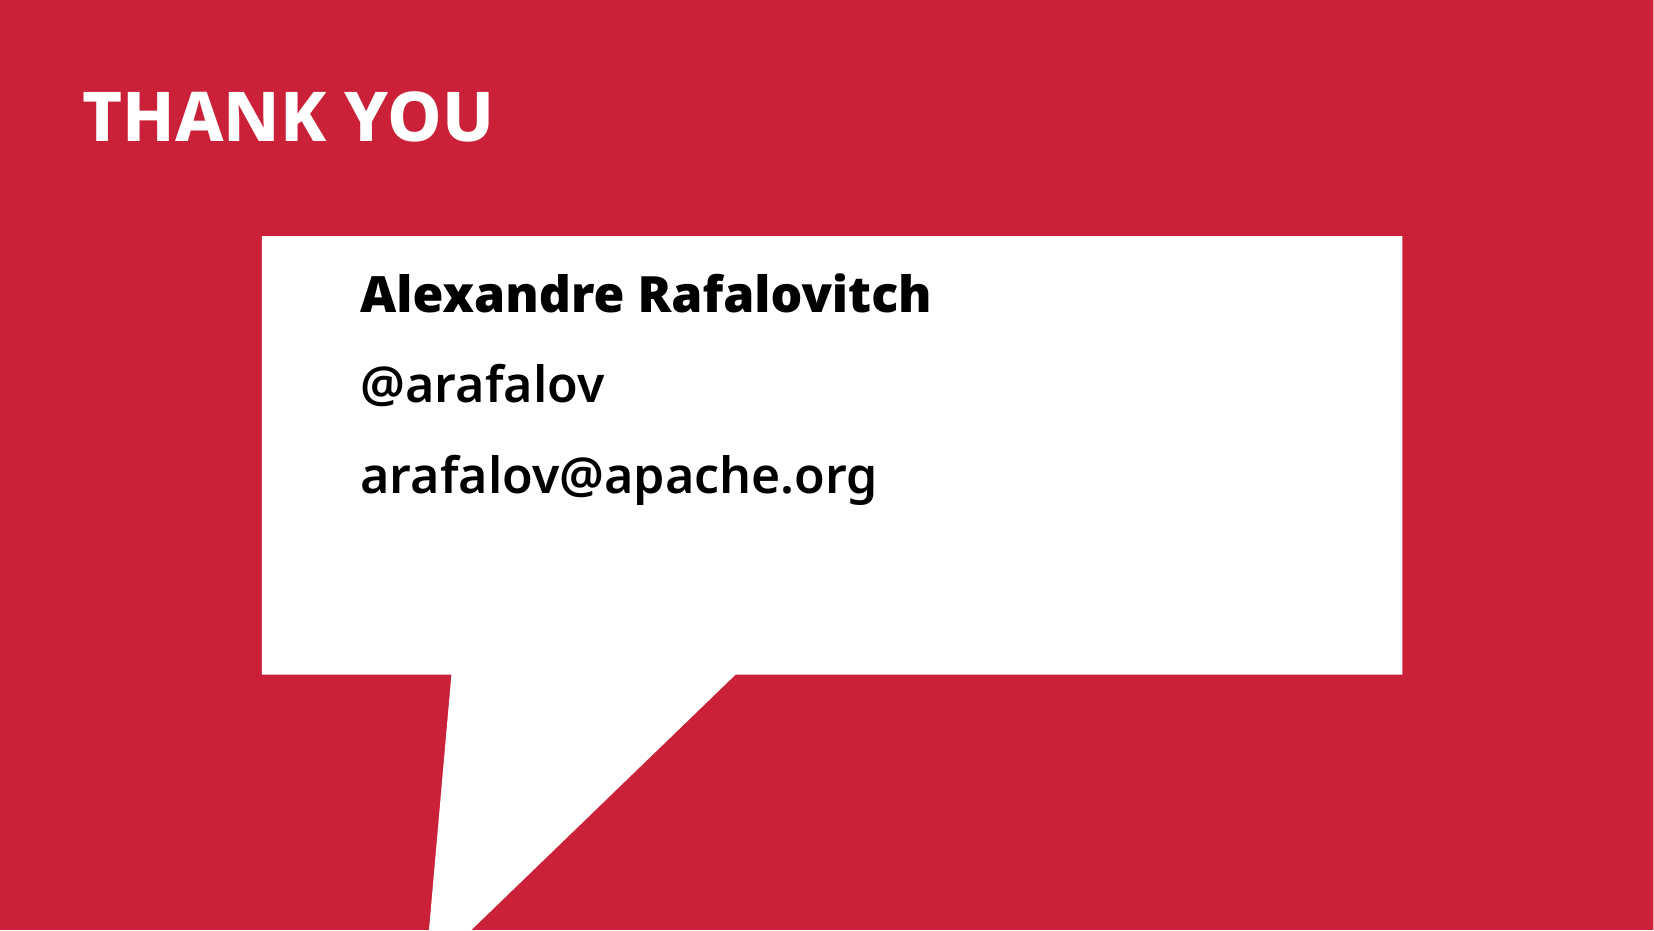

# THANK YOU
Alexandre Rafalovitch
@arafalov
arafalov@apache.org